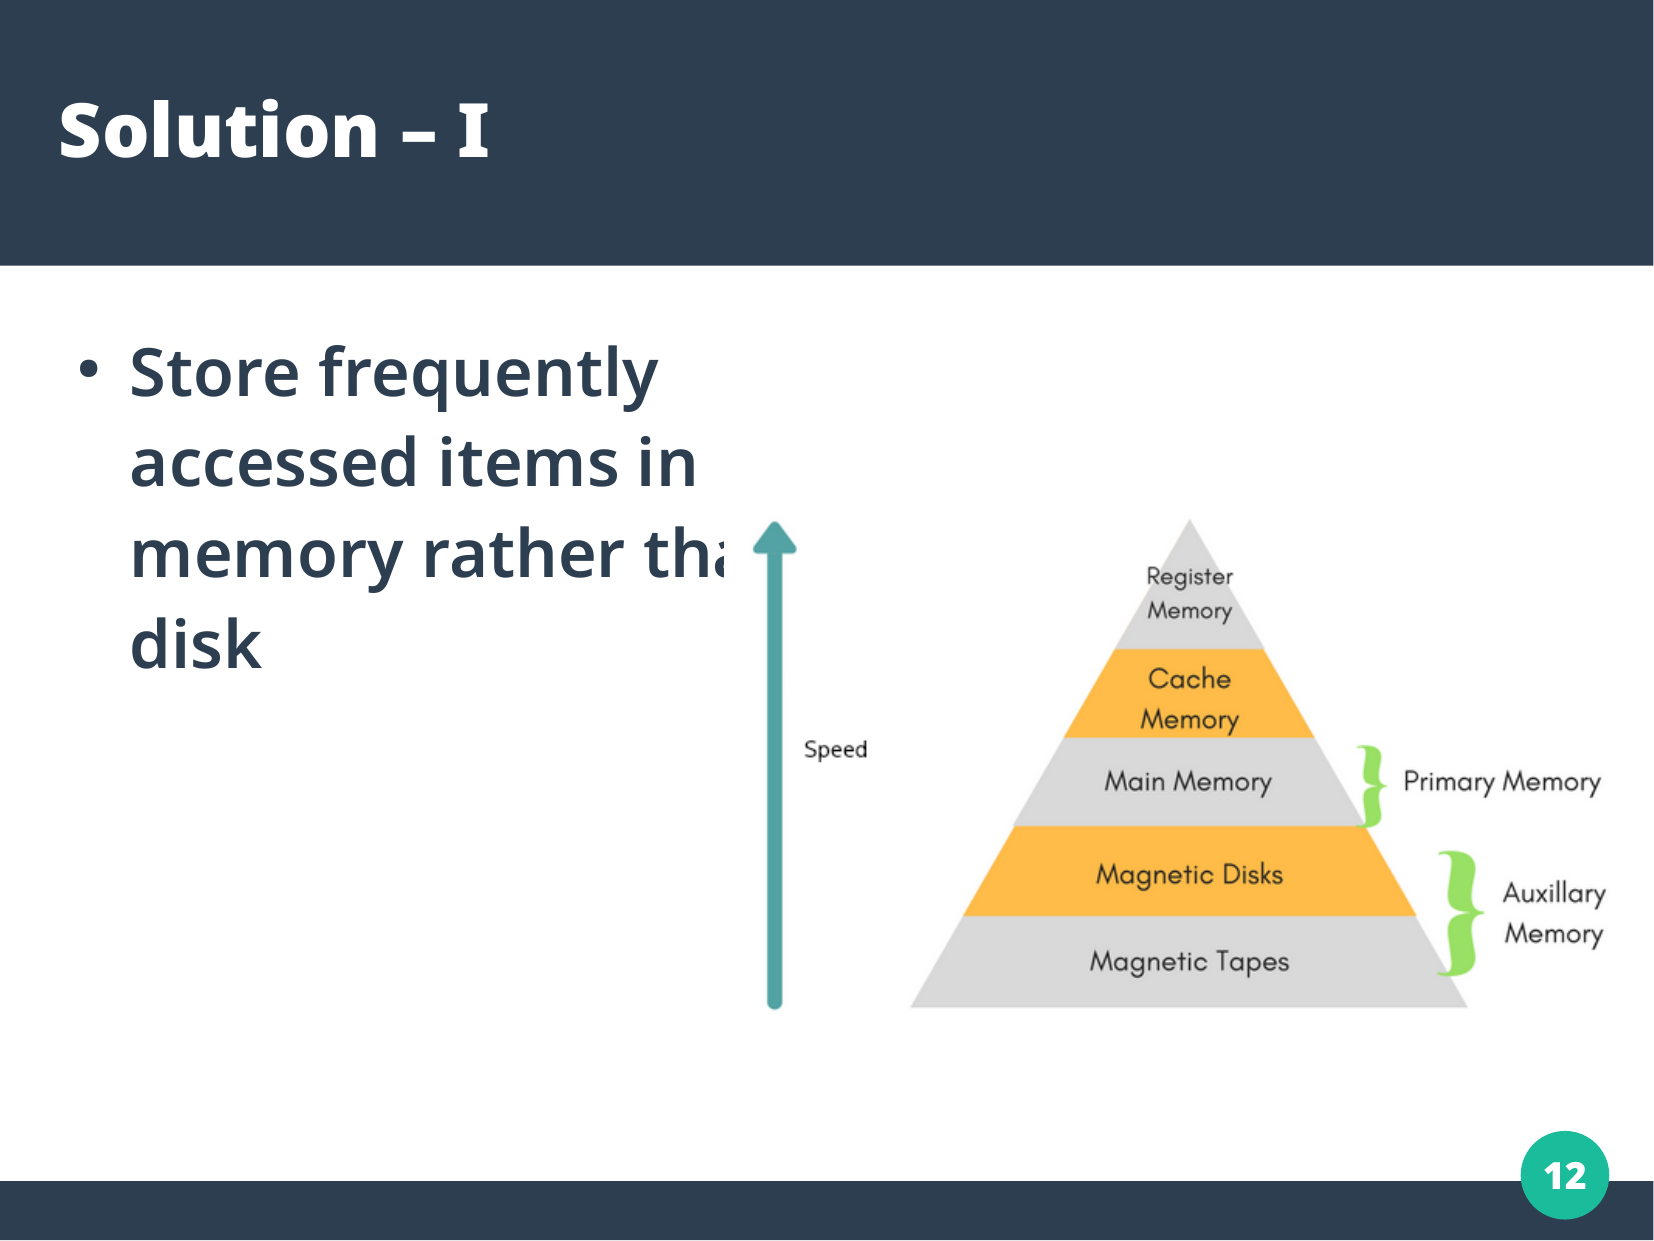

# Solution – I
Store frequently accessed items in memory rather than disk
12